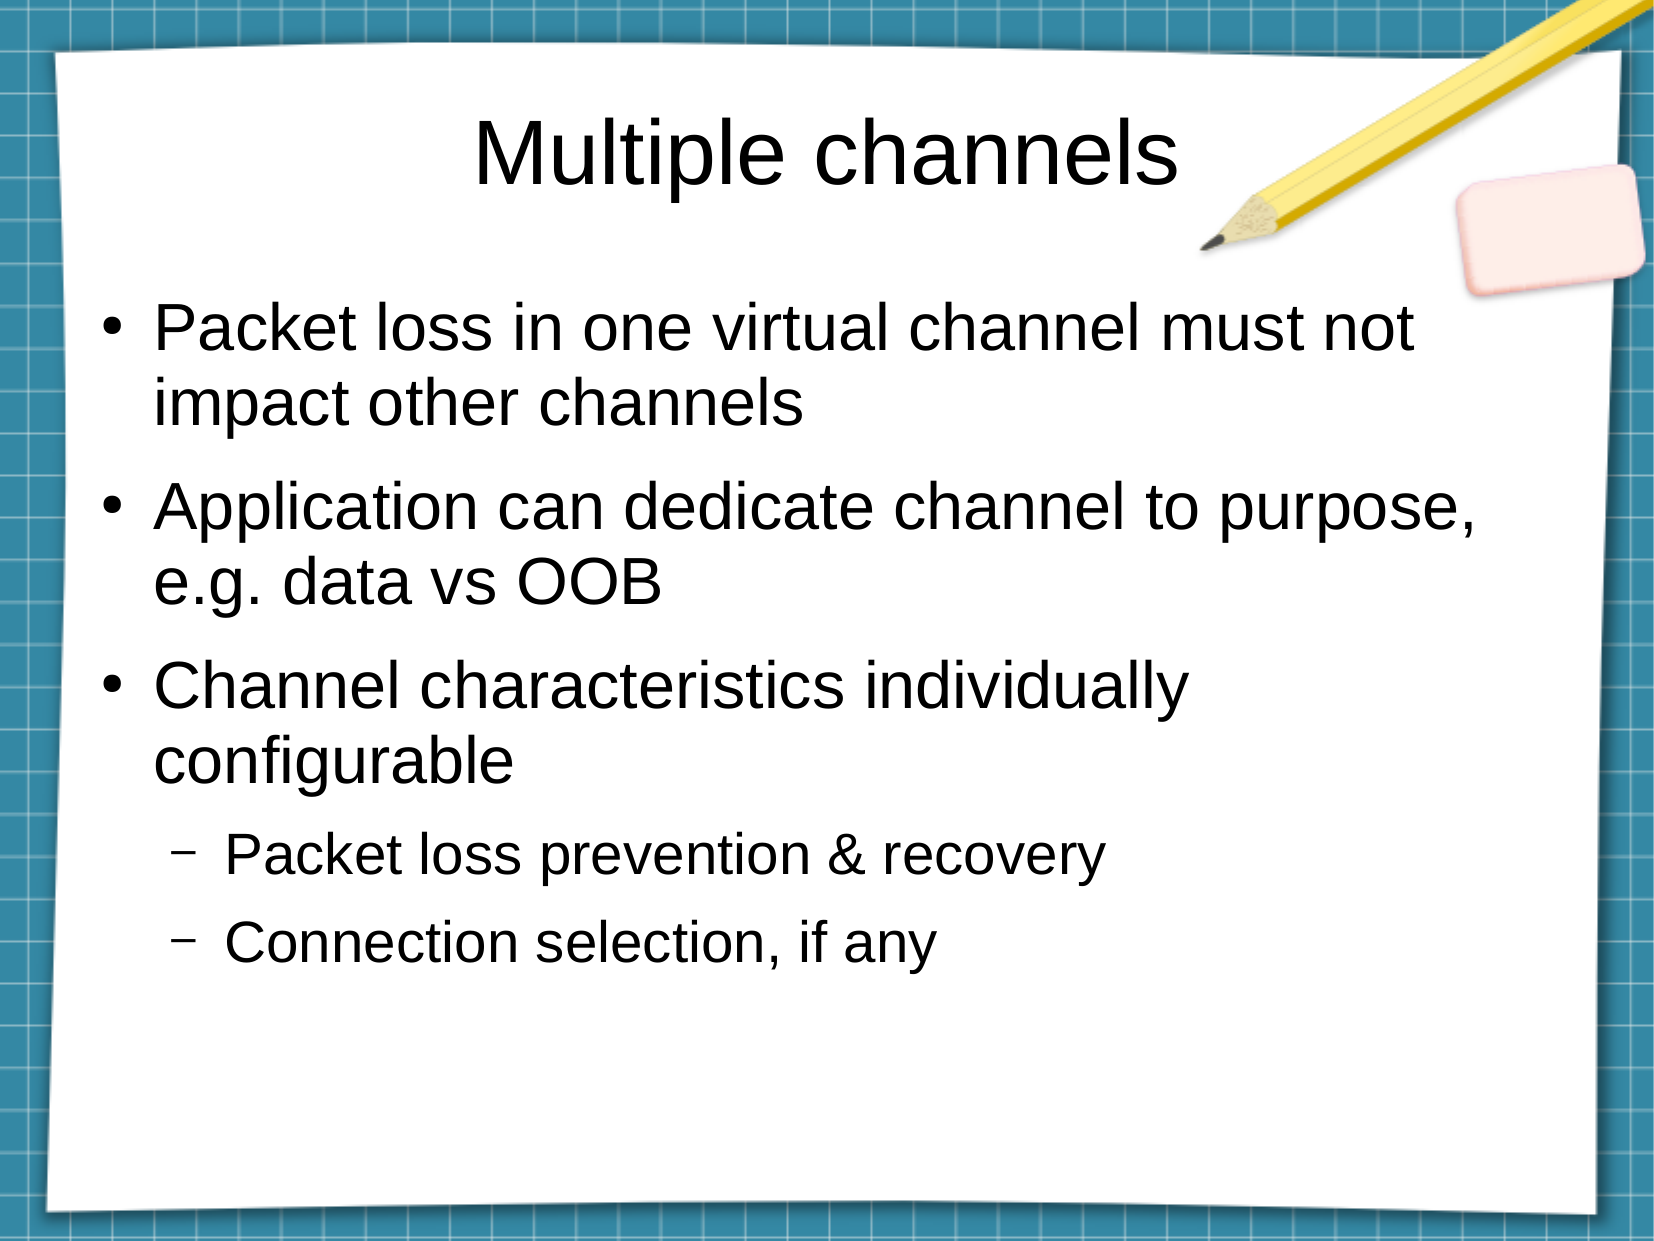

# Multiple channels
Packet loss in one virtual channel must not impact other channels
Application can dedicate channel to purpose, e.g. data vs OOB
Channel characteristics individually configurable
Packet loss prevention & recovery
Connection selection, if any